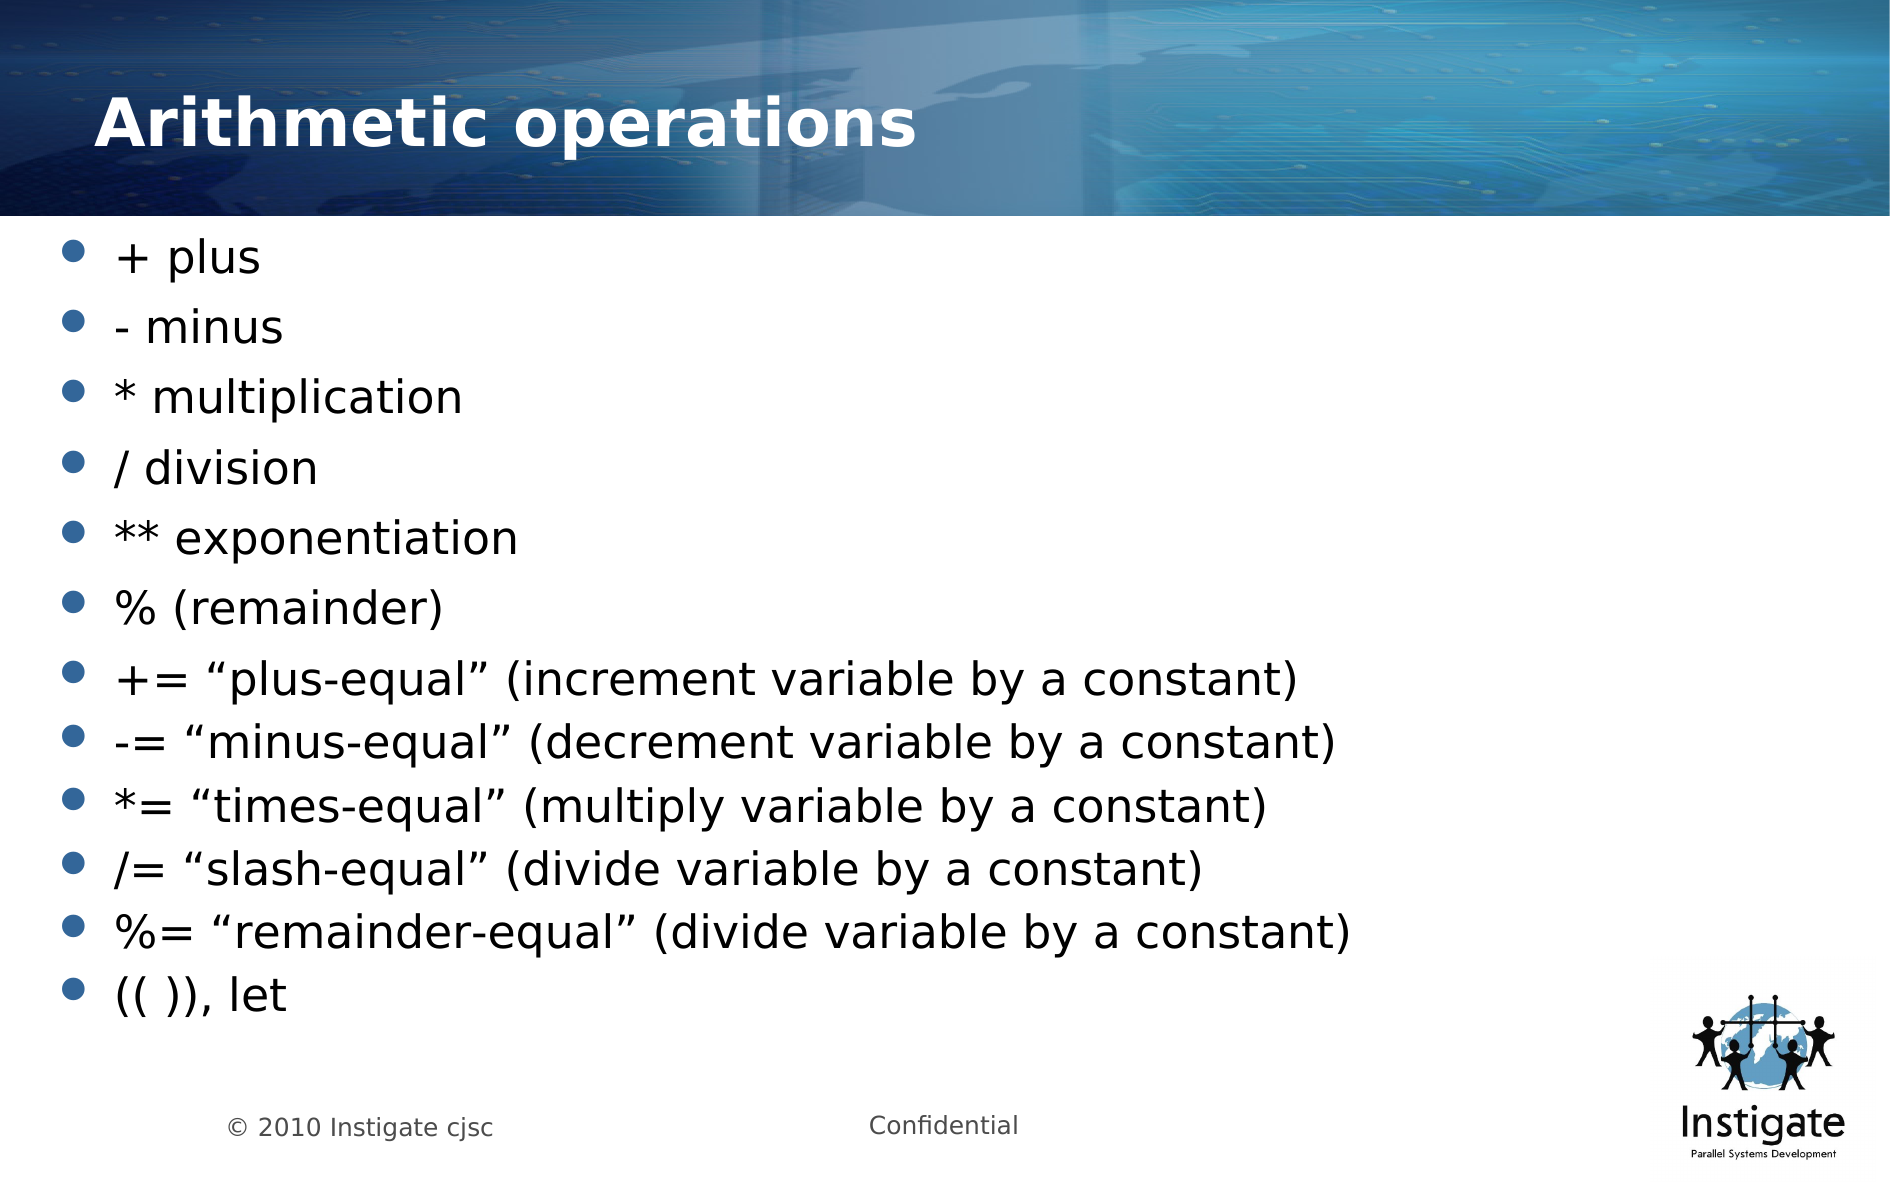

# Arithmetic operations
+ plus
- minus
* multiplication
/ division
** exponentiation
% (remainder)
+= “plus-equal” (increment variable by a constant)
-= “minus-equal” (decrement variable by a constant)
*= “times-equal” (multiply variable by a constant)
/= “slash-equal” (divide variable by a constant)
%= “remainder-equal” (divide variable by a constant)
(( )), let